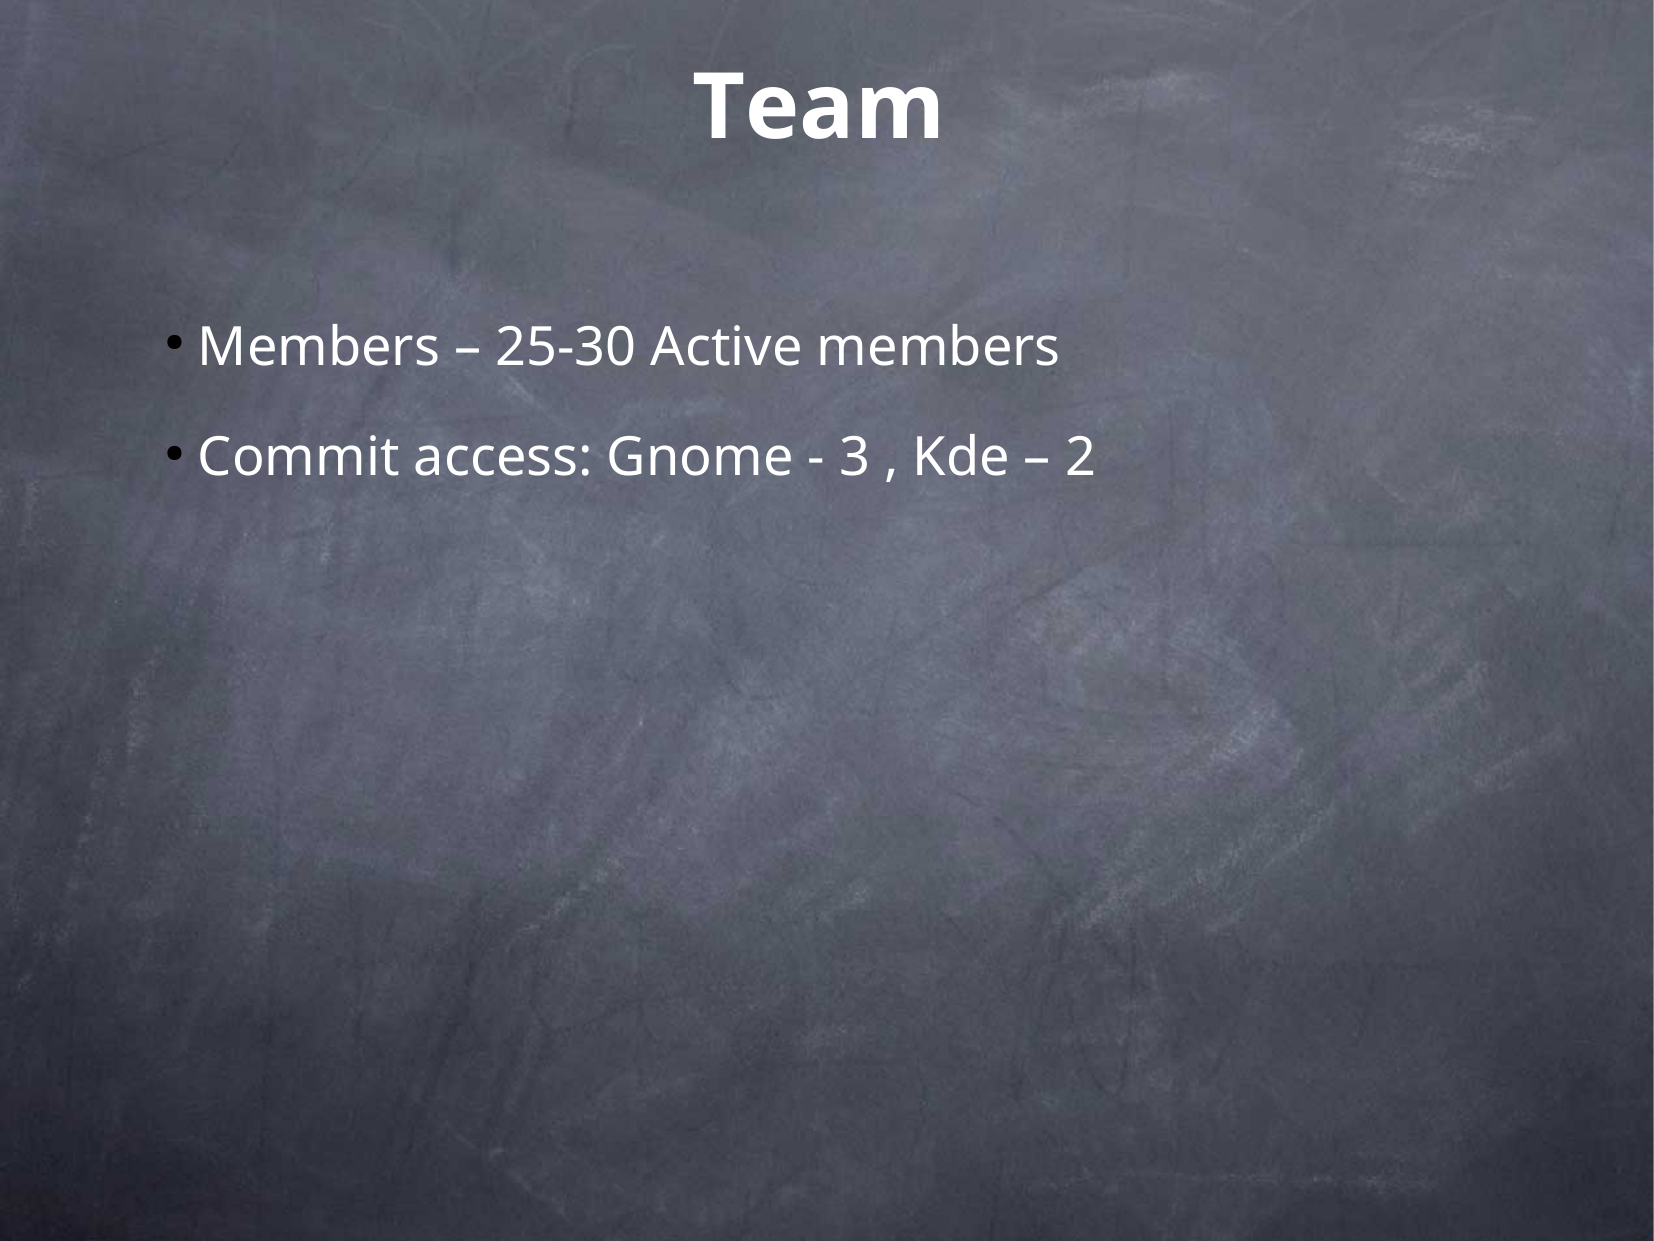

# Team
 Members – 25-30 Active members
 Commit access: Gnome - 3 , Kde – 2